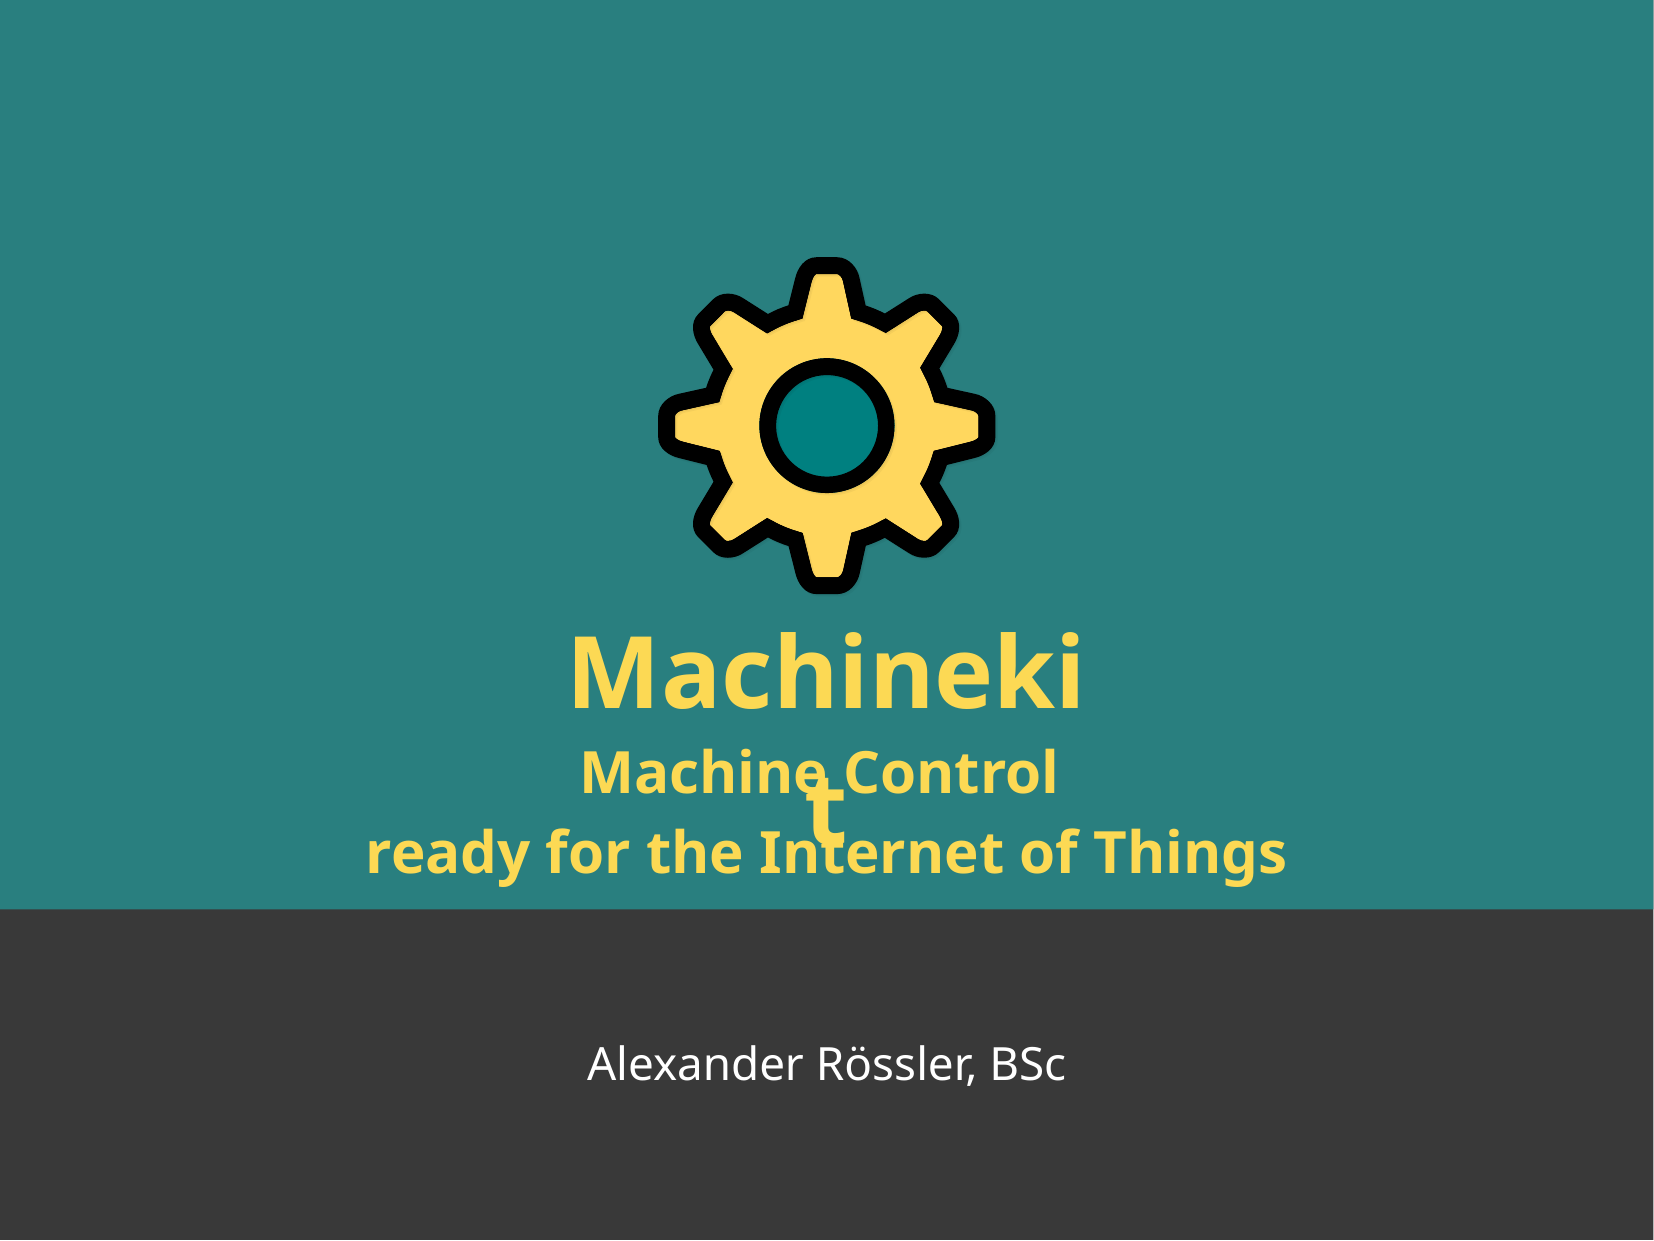

# Machine Control ready for the Internet of Things
Alexander Rössler, BSc